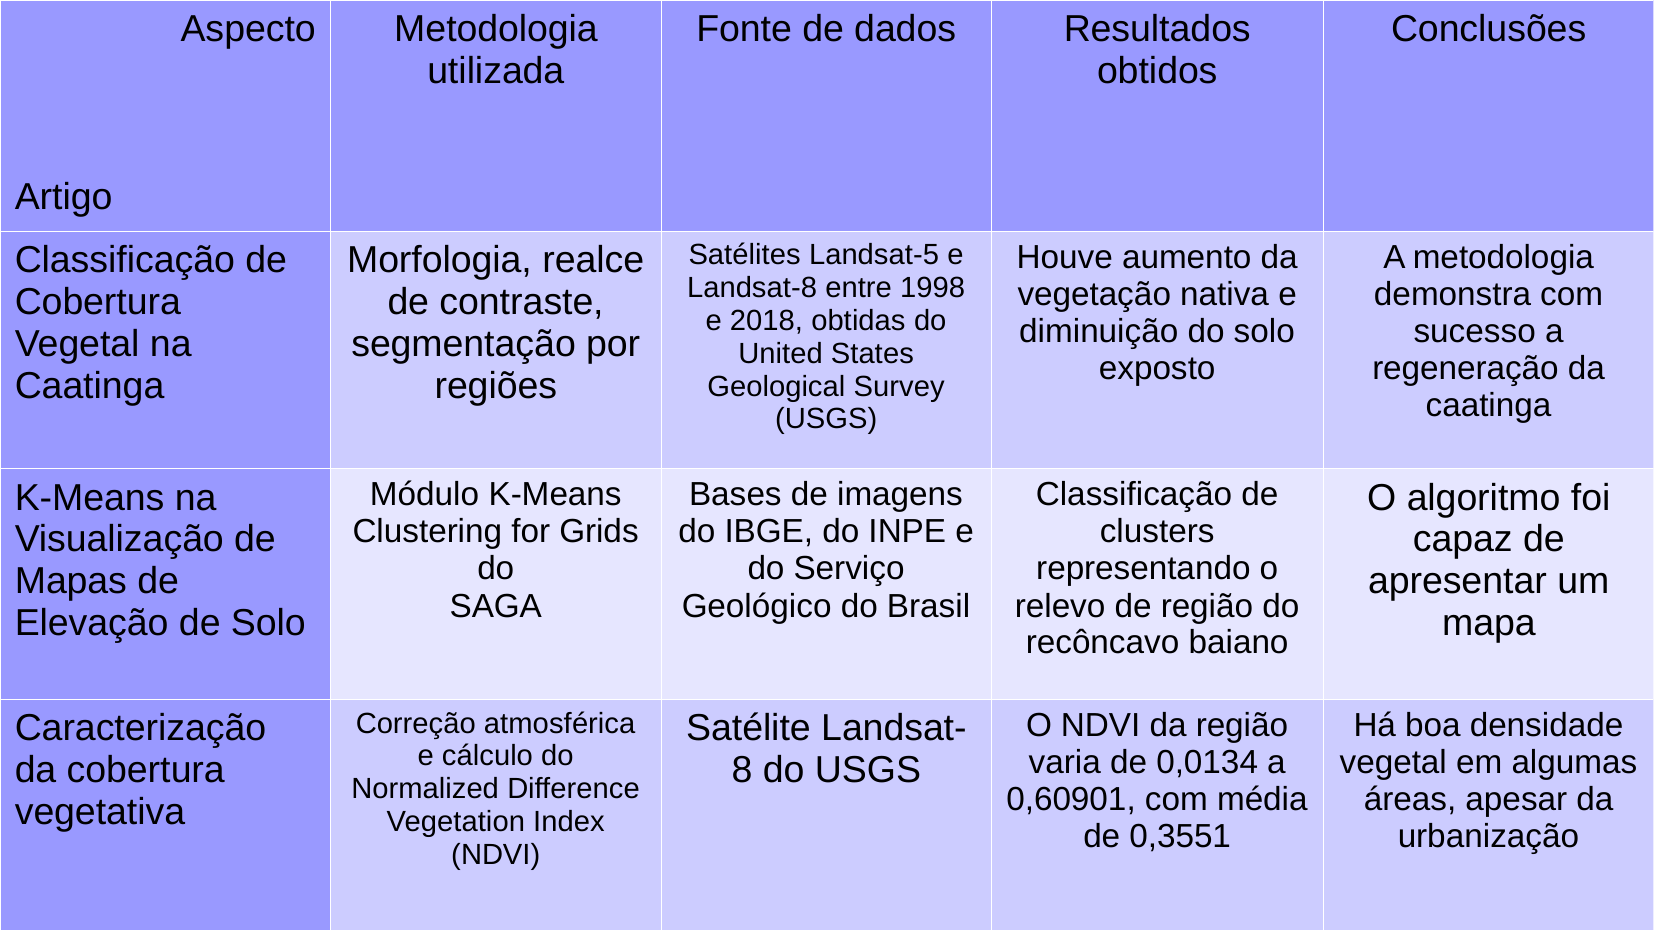

| Aspecto Artigo | Metodologia utilizada | Fonte de dados | Resultados obtidos | Conclusões |
| --- | --- | --- | --- | --- |
| Classificação de Cobertura Vegetal na Caatinga | Morfologia, realce de contraste, segmentação por regiões | Satélites Landsat-5 e Landsat-8 entre 1998 e 2018, obtidas do United States Geological Survey (USGS) | Houve aumento da vegetação nativa e diminuição do solo exposto | A metodologia demonstra com sucesso a regeneração da caatinga |
| K-Means na Visualização de Mapas de Elevação de Solo | Módulo K-Means Clustering for Grids do SAGA | Bases de imagens do IBGE, do INPE e do Serviço Geológico do Brasil | Classificação de clusters representando o relevo de região do recôncavo baiano | O algoritmo foi capaz de apresentar um mapa |
| Caracterização da cobertura vegetativa | Correção atmosférica e cálculo do Normalized Difference Vegetation Index (NDVI) | Satélite Landsat-8 do USGS | O NDVI da região varia de 0,0134 a 0,60901, com média de 0,3551 | Há boa densidade vegetal em algumas áreas, apesar da urbanização |